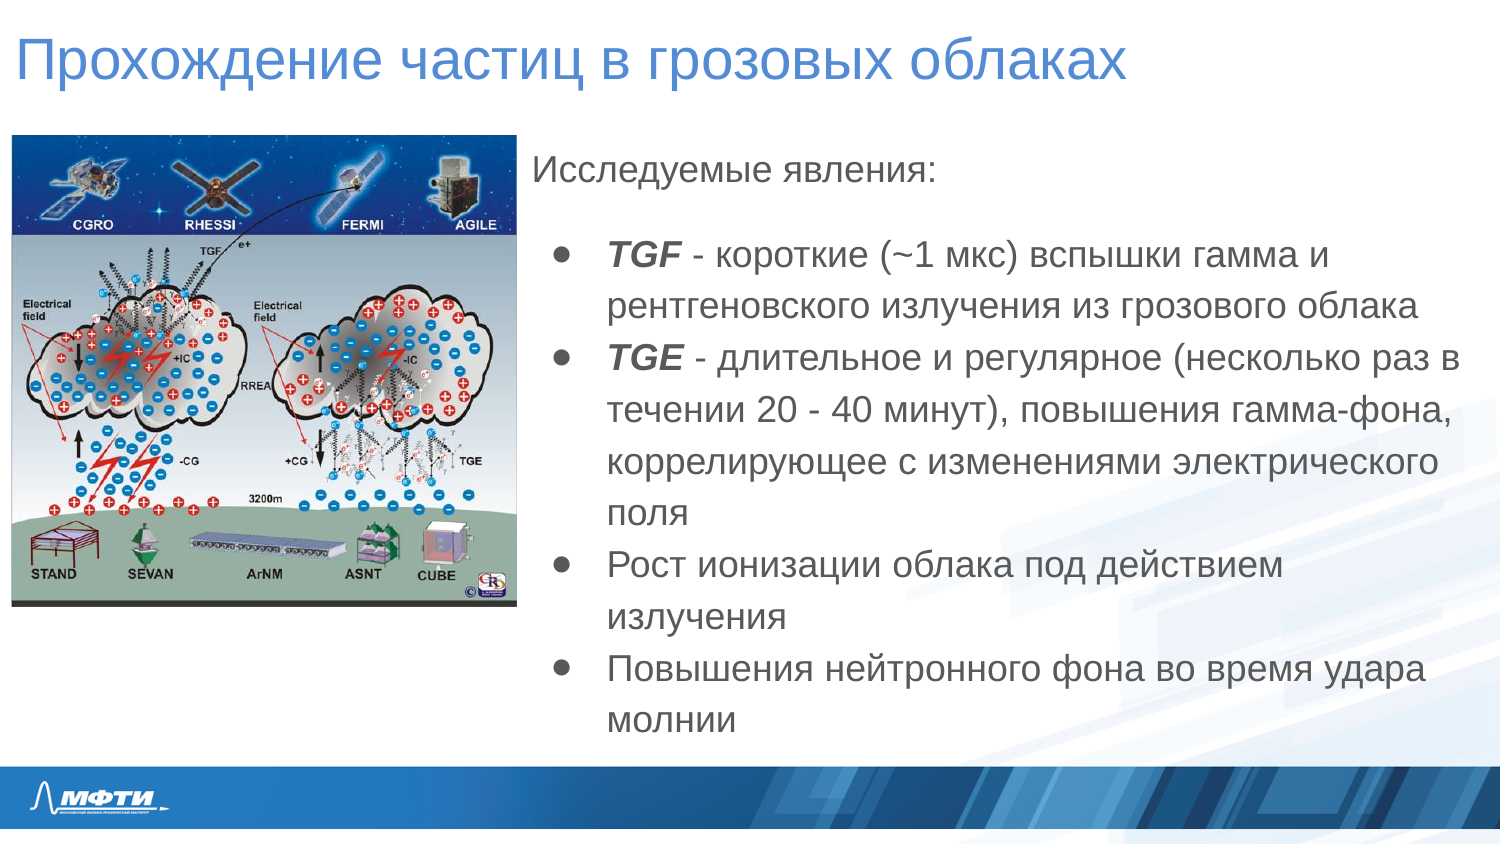

# Прохождение частиц в грозовых облаках
Исследуемые явления:
TGF - короткие (~1 мкс) вспышки гамма и рентгеновского излучения из грозового облака
TGE - длительное и регулярное (несколько раз в течении 20 - 40 минут), повышения гамма-фона, коррелирующее с изменениями электрического поля
Рост ионизации облака под действием излучения
Повышения нейтронного фона во время удара молнии